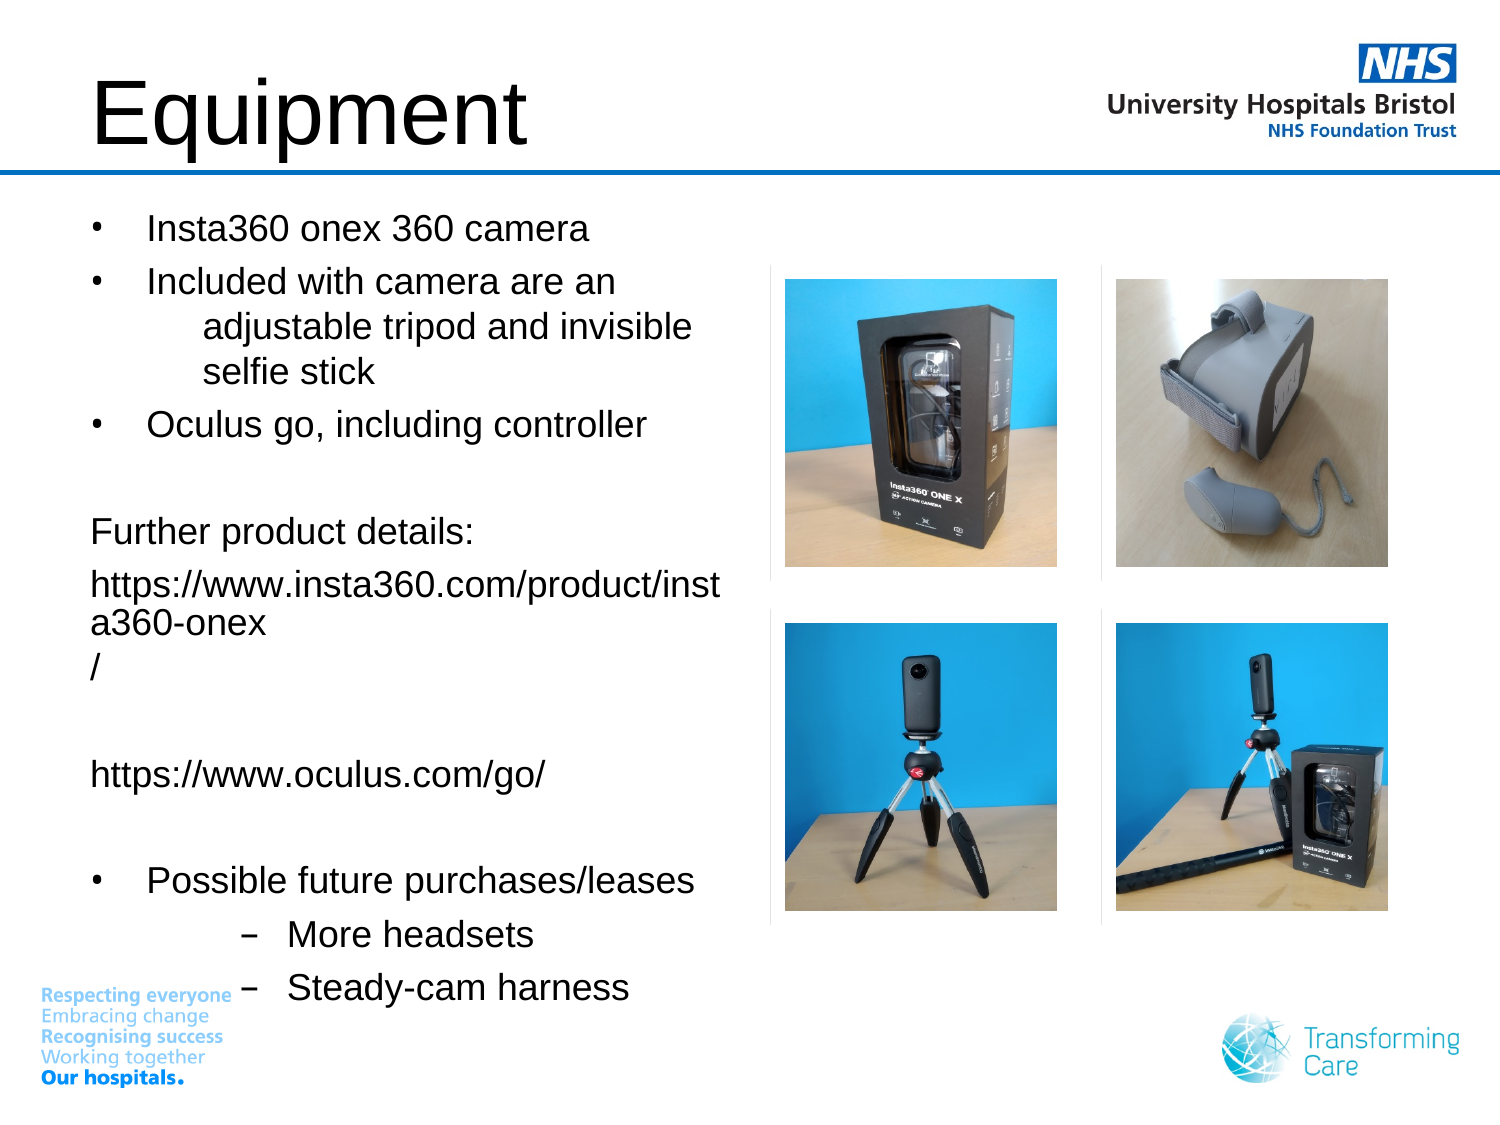

# Equipment
Insta360 onex 360 camera
Included with camera are an adjustable tripod and invisible selfie stick
Oculus go, including controller
Further product details:
https://www.insta360.com/product/insta360-onex/
https://www.oculus.com/go/
Possible future purchases/leases
More headsets
Steady-cam harness